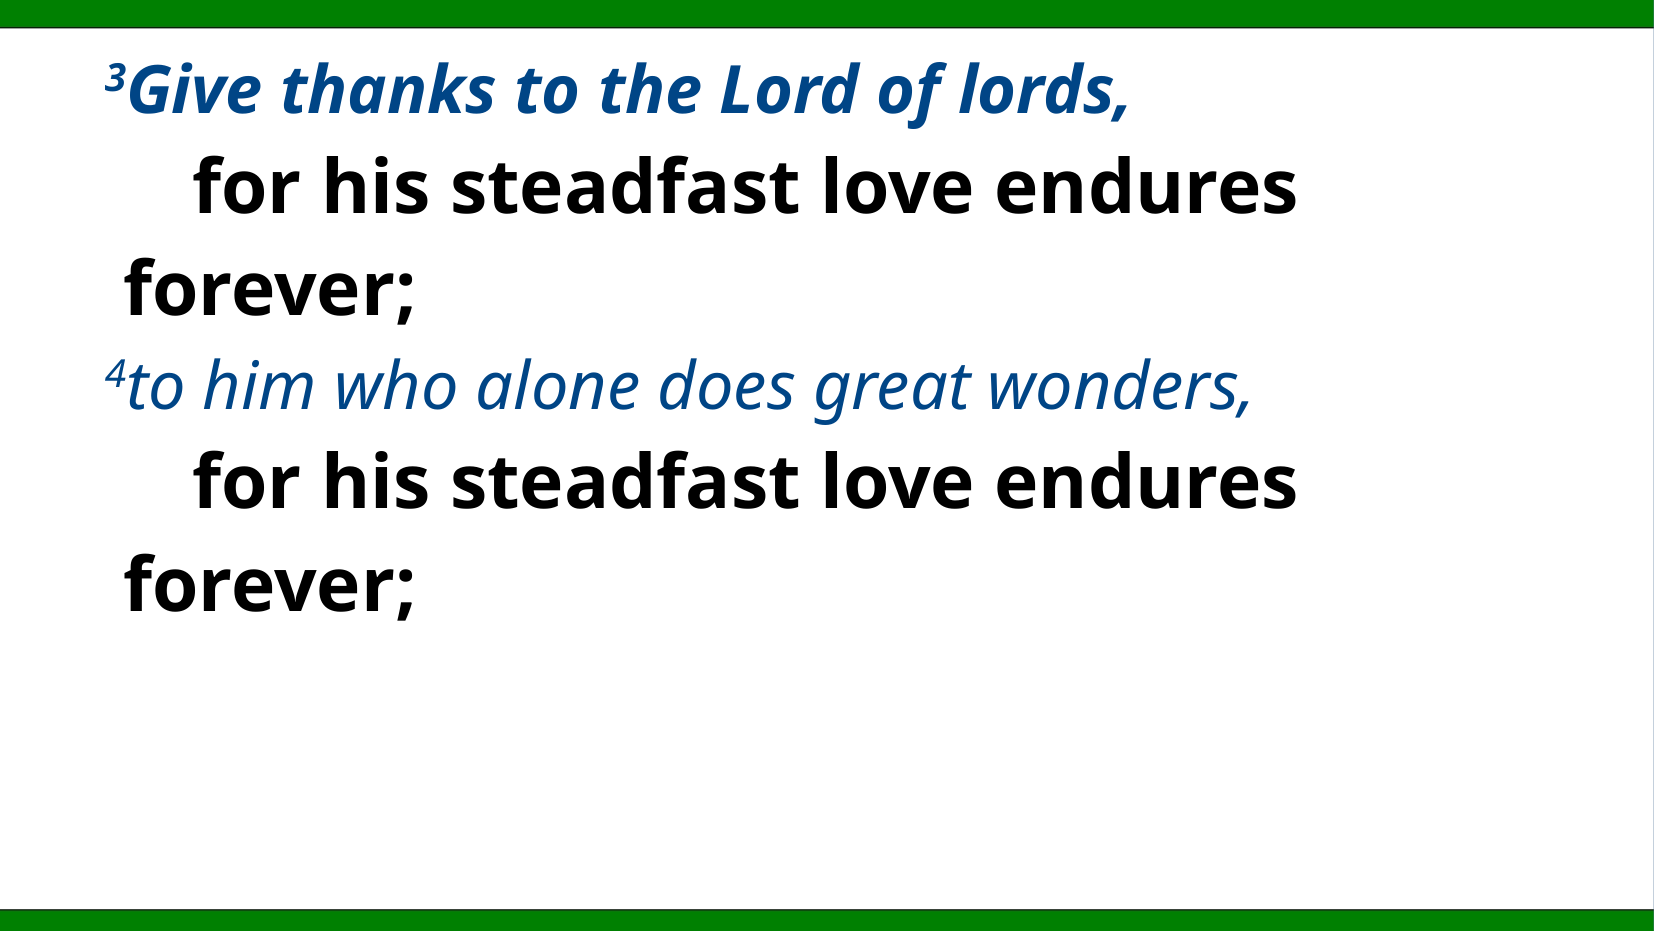

3Give thanks to the Lord of lords,
 for his steadfast love endures forever;
4to him who alone does great wonders,
 for his steadfast love endures forever;